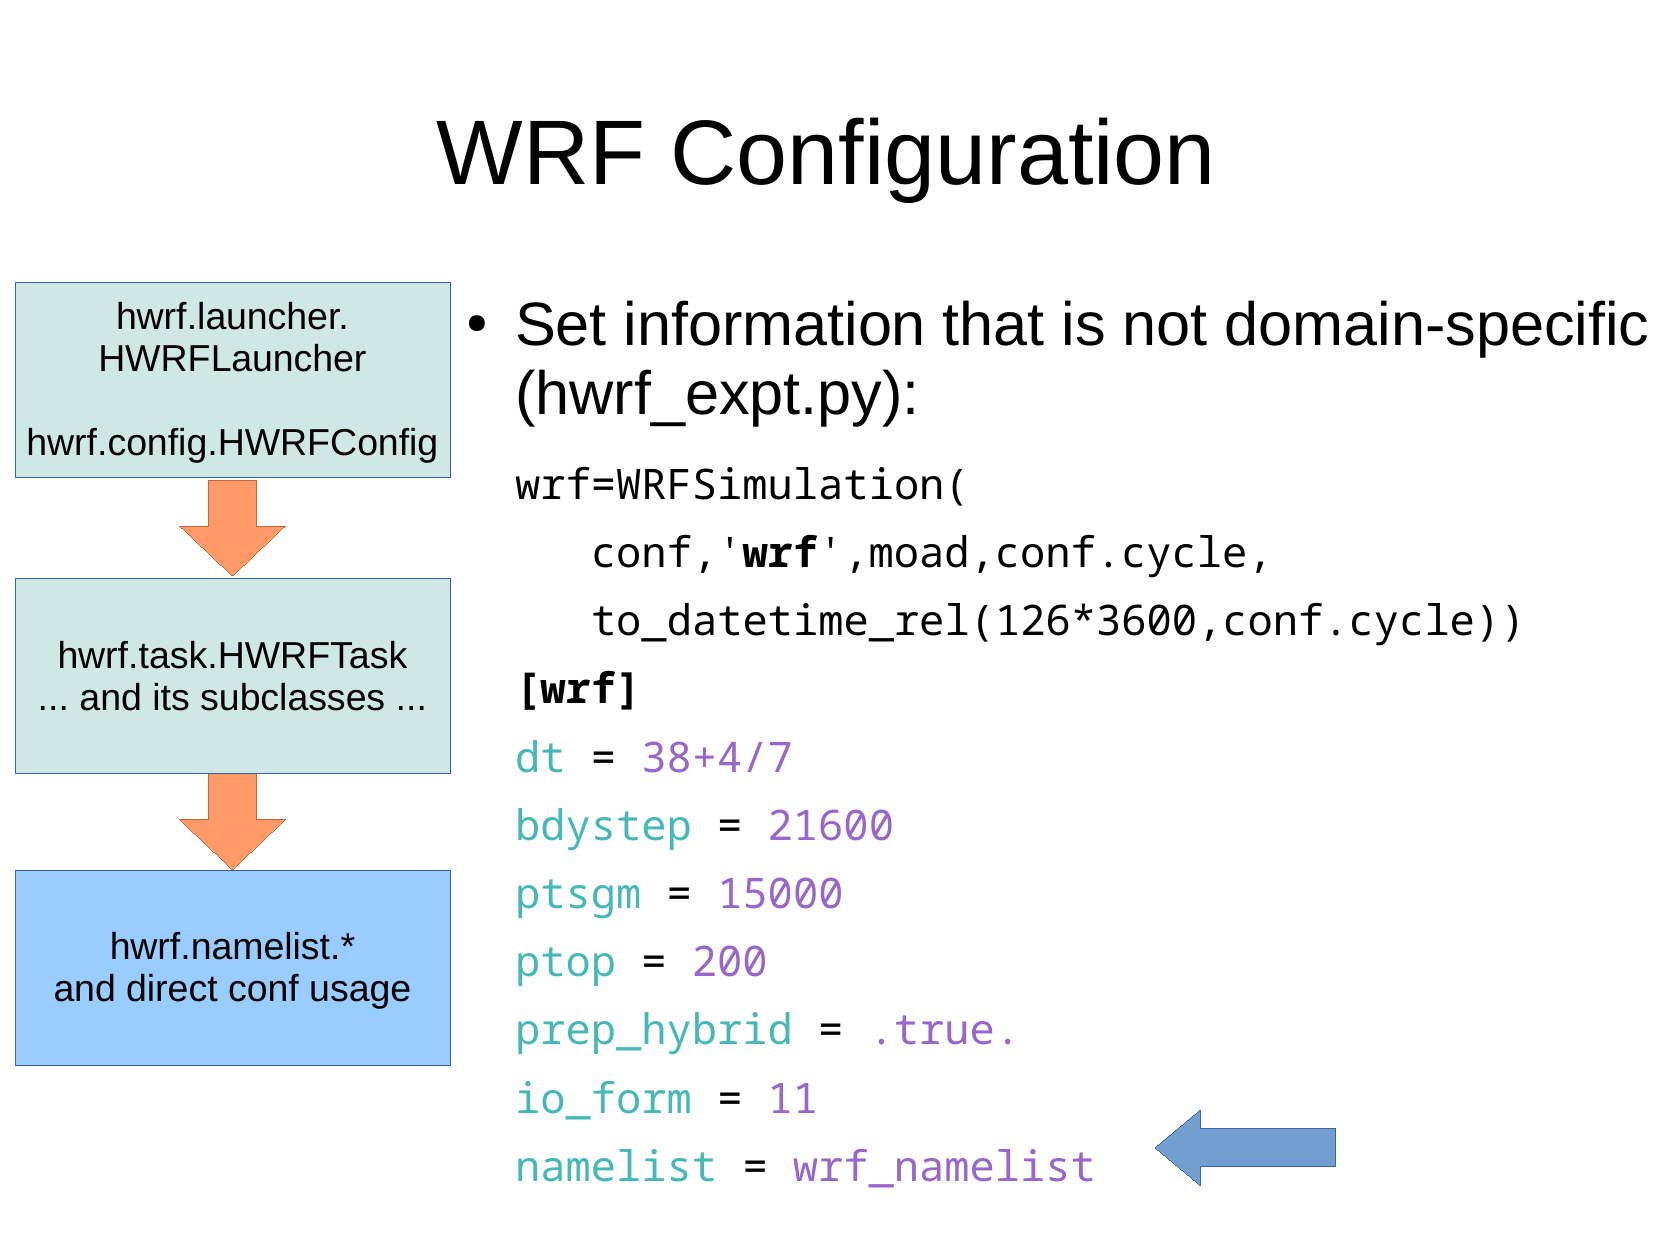

# WRF Configuration
hwrf.launcher.
HWRFLauncher
hwrf.config.HWRFConfig
Set information that is not domain-specific (hwrf_expt.py):
wrf=WRFSimulation(
 conf,'wrf',moad,conf.cycle,
 to_datetime_rel(126*3600,conf.cycle))
[wrf]
dt = 38+4/7
bdystep = 21600
ptsgm = 15000
ptop = 200
prep_hybrid = .true.
io_form = 11
namelist = wrf_namelist
hwrf.task.HWRFTask
... and its subclasses ...
hwrf.namelist.*
and direct conf usage